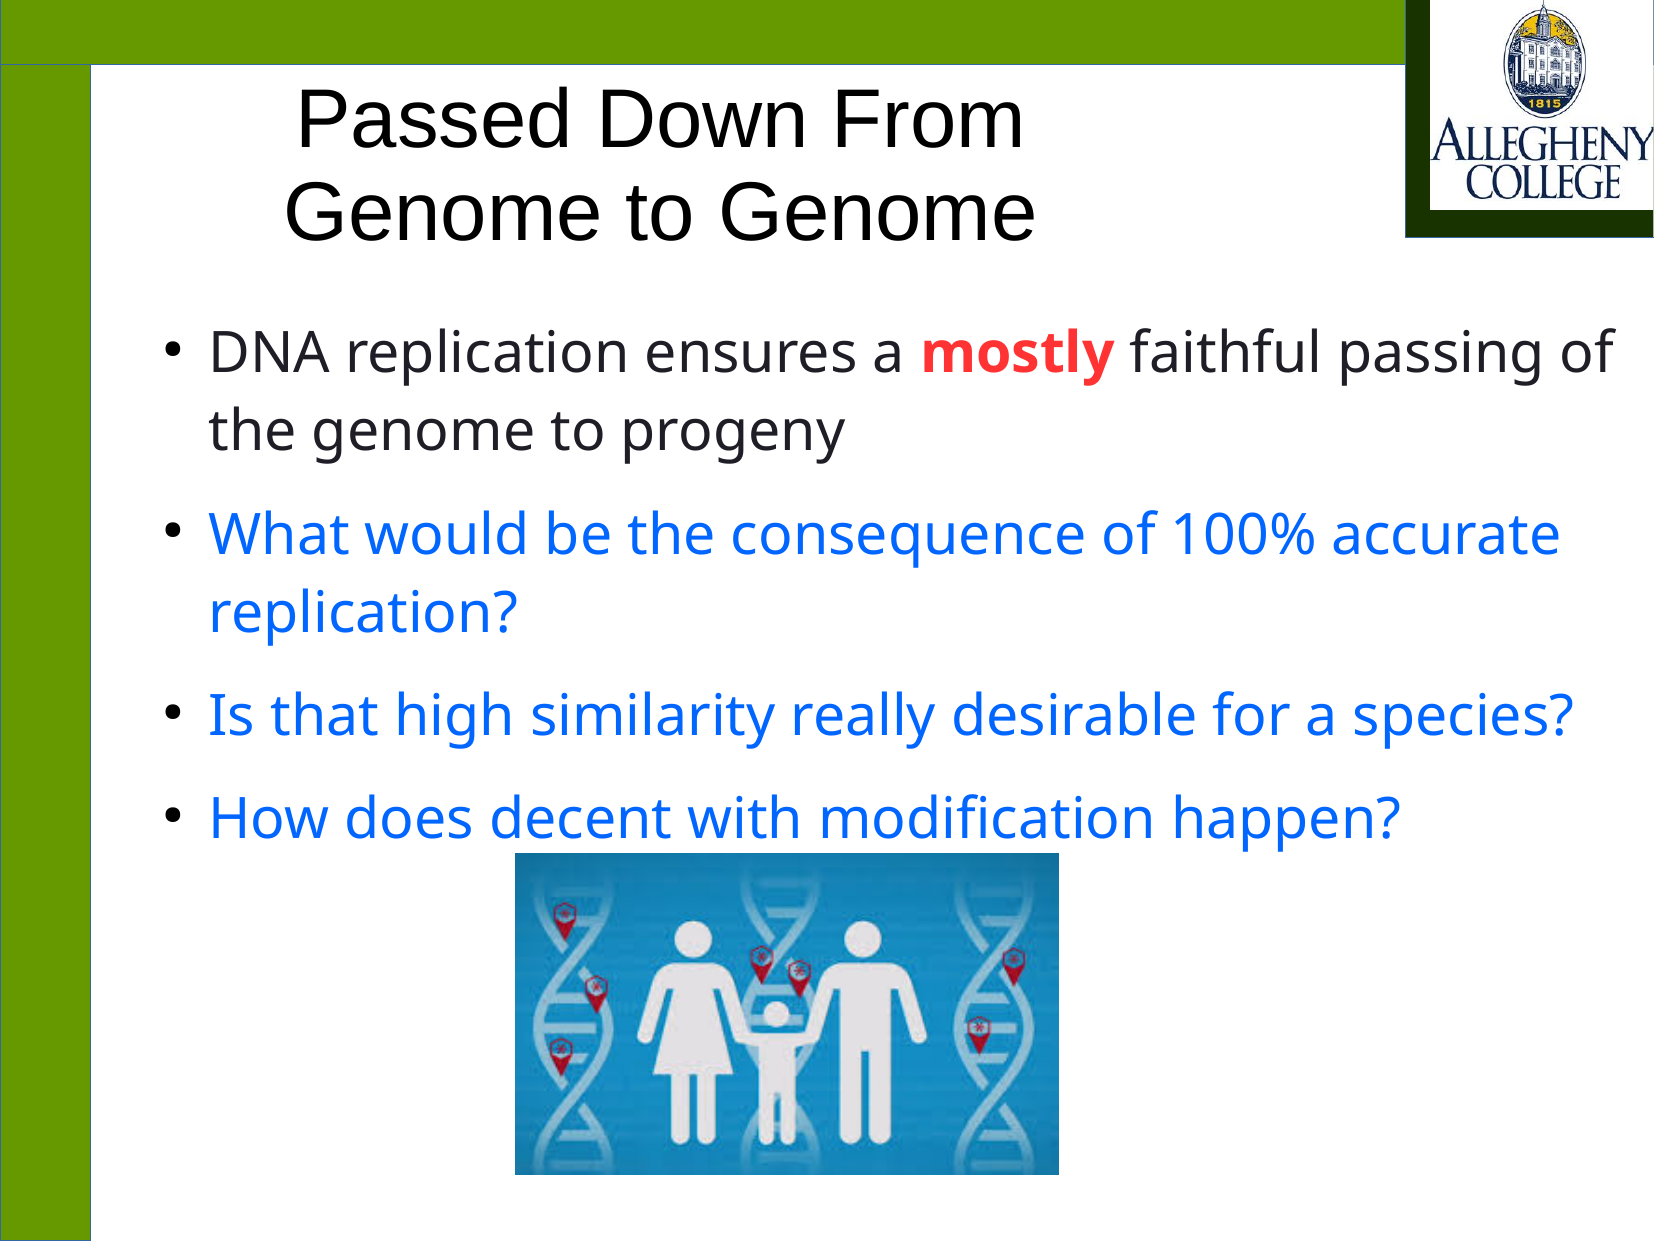

# Passed Down From Genome to Genome
DNA replication ensures a mostly faithful passing of the genome to progeny
What would be the consequence of 100% accurate replication?
Is that high similarity really desirable for a species?
How does decent with modification happen?